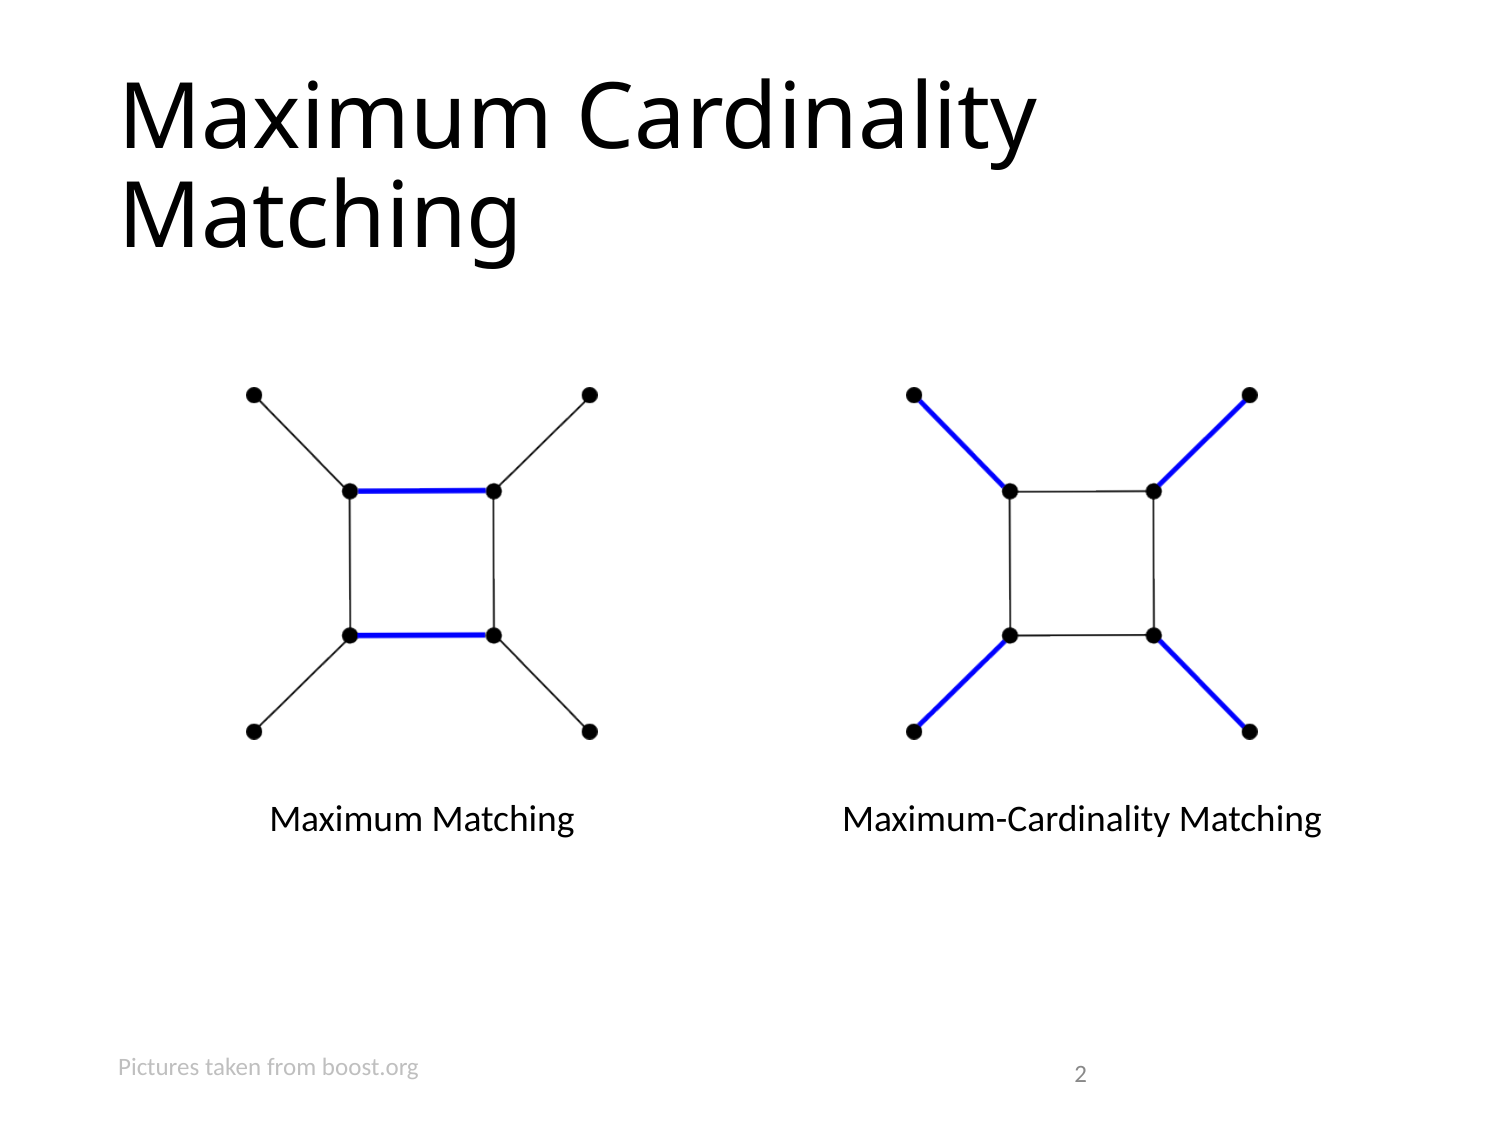

# Maximum Cardinality Matching
Maximum Matching
Maximum-Cardinality Matching
Pictures taken from boost.org